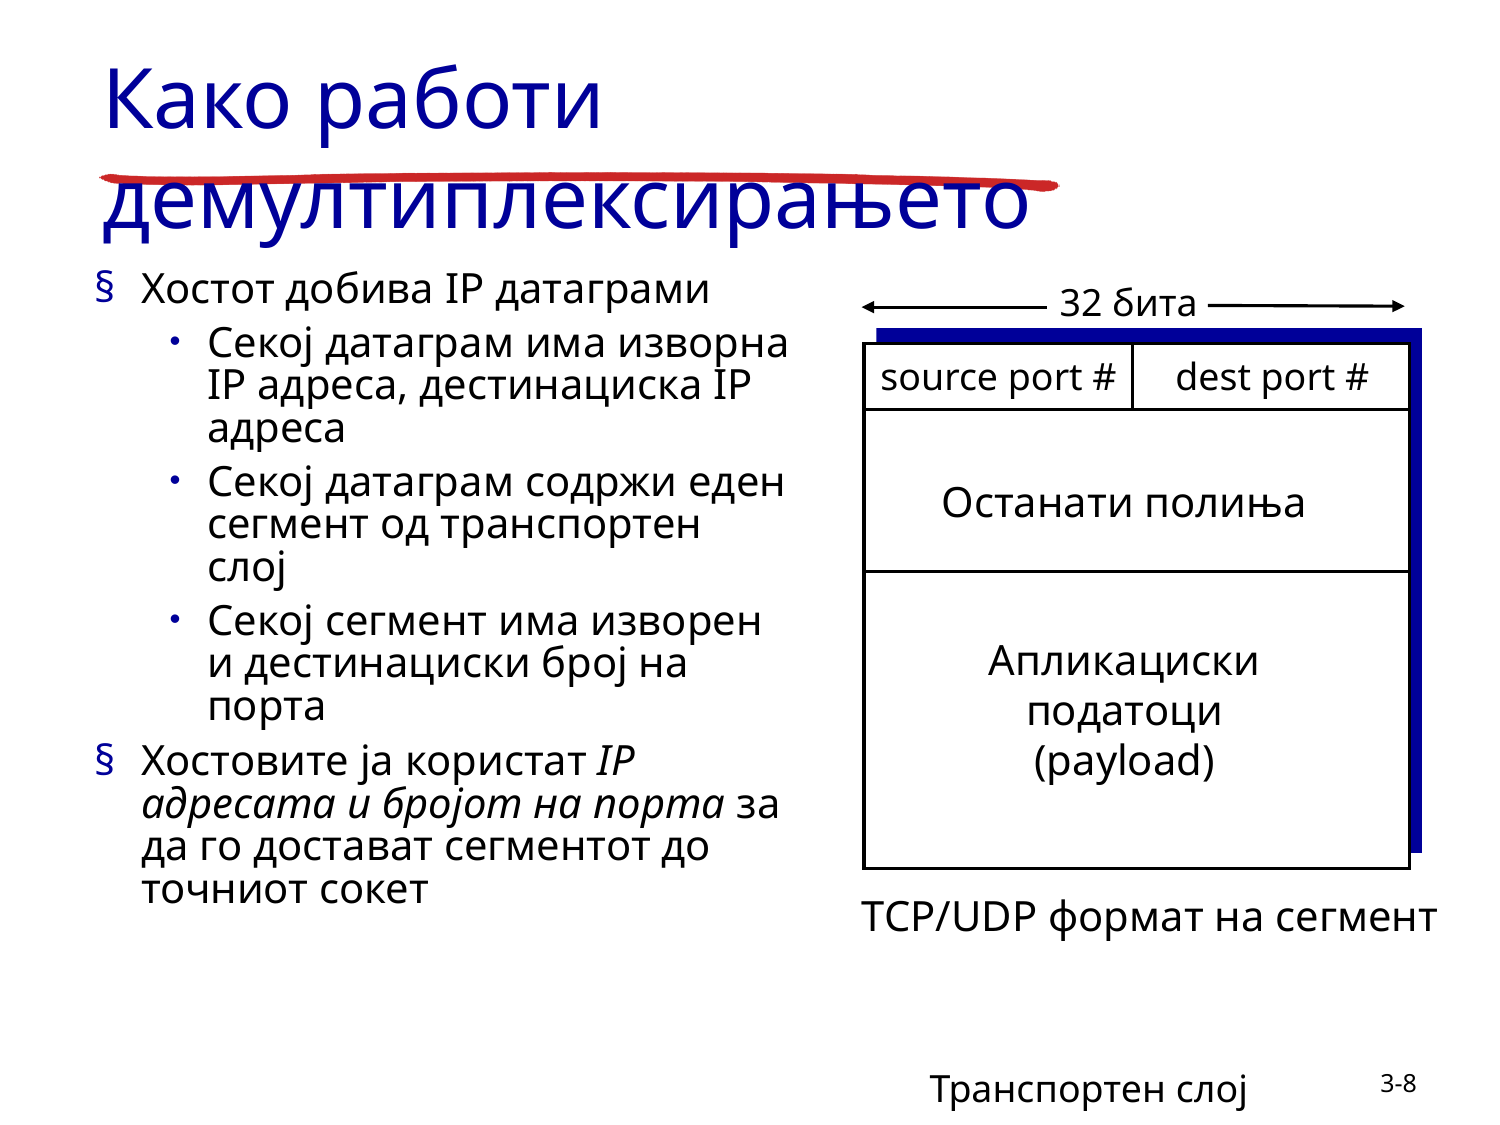

# Како работи демултиплексирањето
Хостот добива IP датаграми
Секој датаграм има изворна IP адреса, дестинациска IP адреса
Секој датаграм содржи еден сегмент од транспортен слој
Секој сегмент има изворен и дестинациски број на порта
Хостовите ја користат IP адресата и бројот на порта за да го достават сегментот до точниот сокет
32 бита
source port #
dest port #
Останати полиња
Апликациски
податоци
(payload)
TCP/UDP формат на сегмент
Транспортен слој